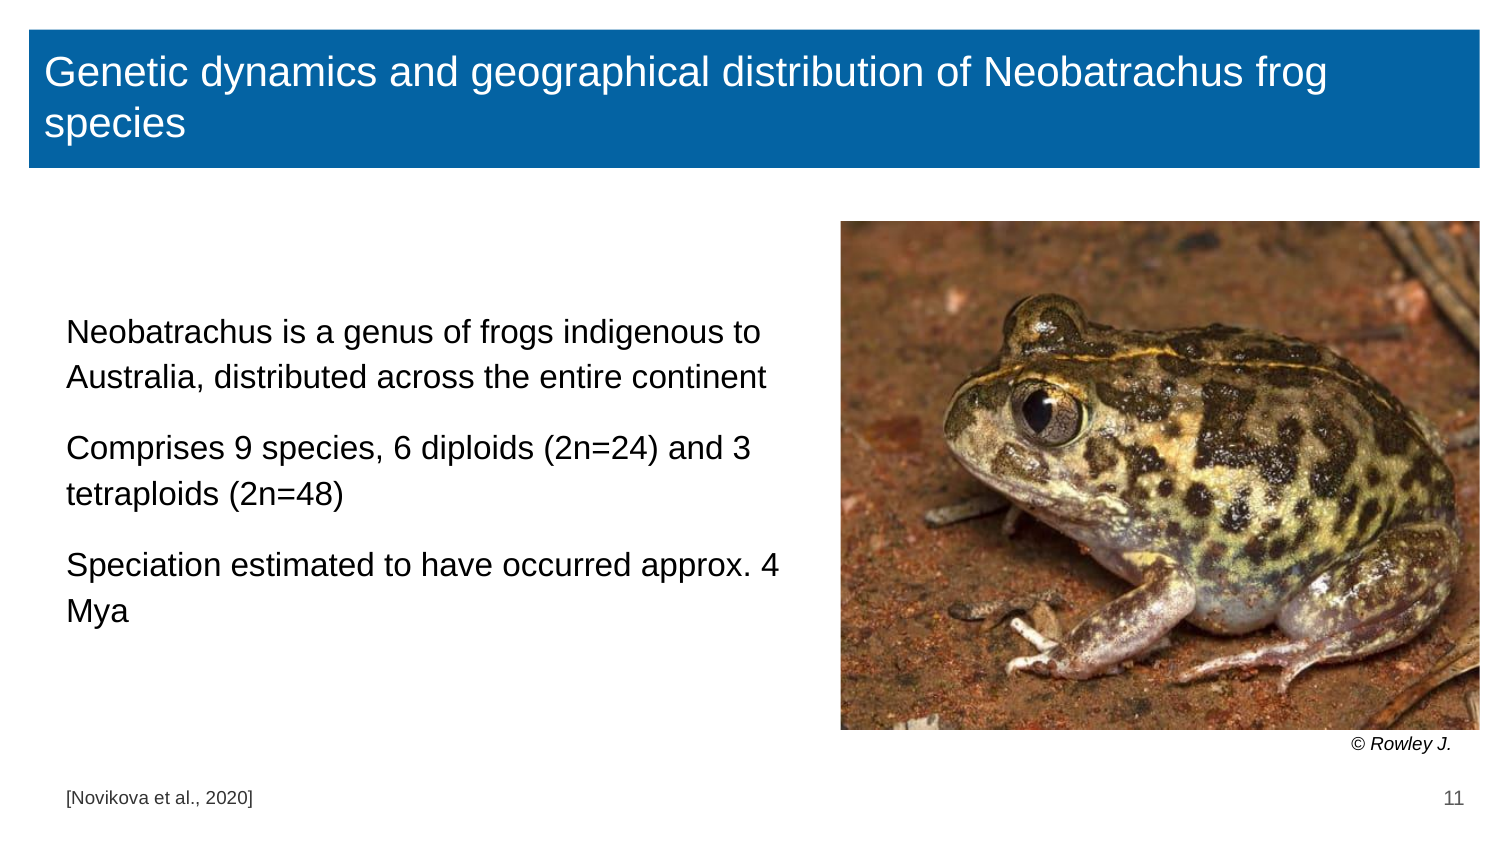

Genetic dynamics and geographical distribution of Neobatrachus frog species
# Neobatrachus is a genus of frogs indigenous to Australia, distributed across the entire continent
Comprises 9 species, 6 diploids (2n=24) and 3 tetraploids (2n=48)
Speciation estimated to have occurred approx. 4 Mya
© Rowley J.
[Novikova et al., 2020]